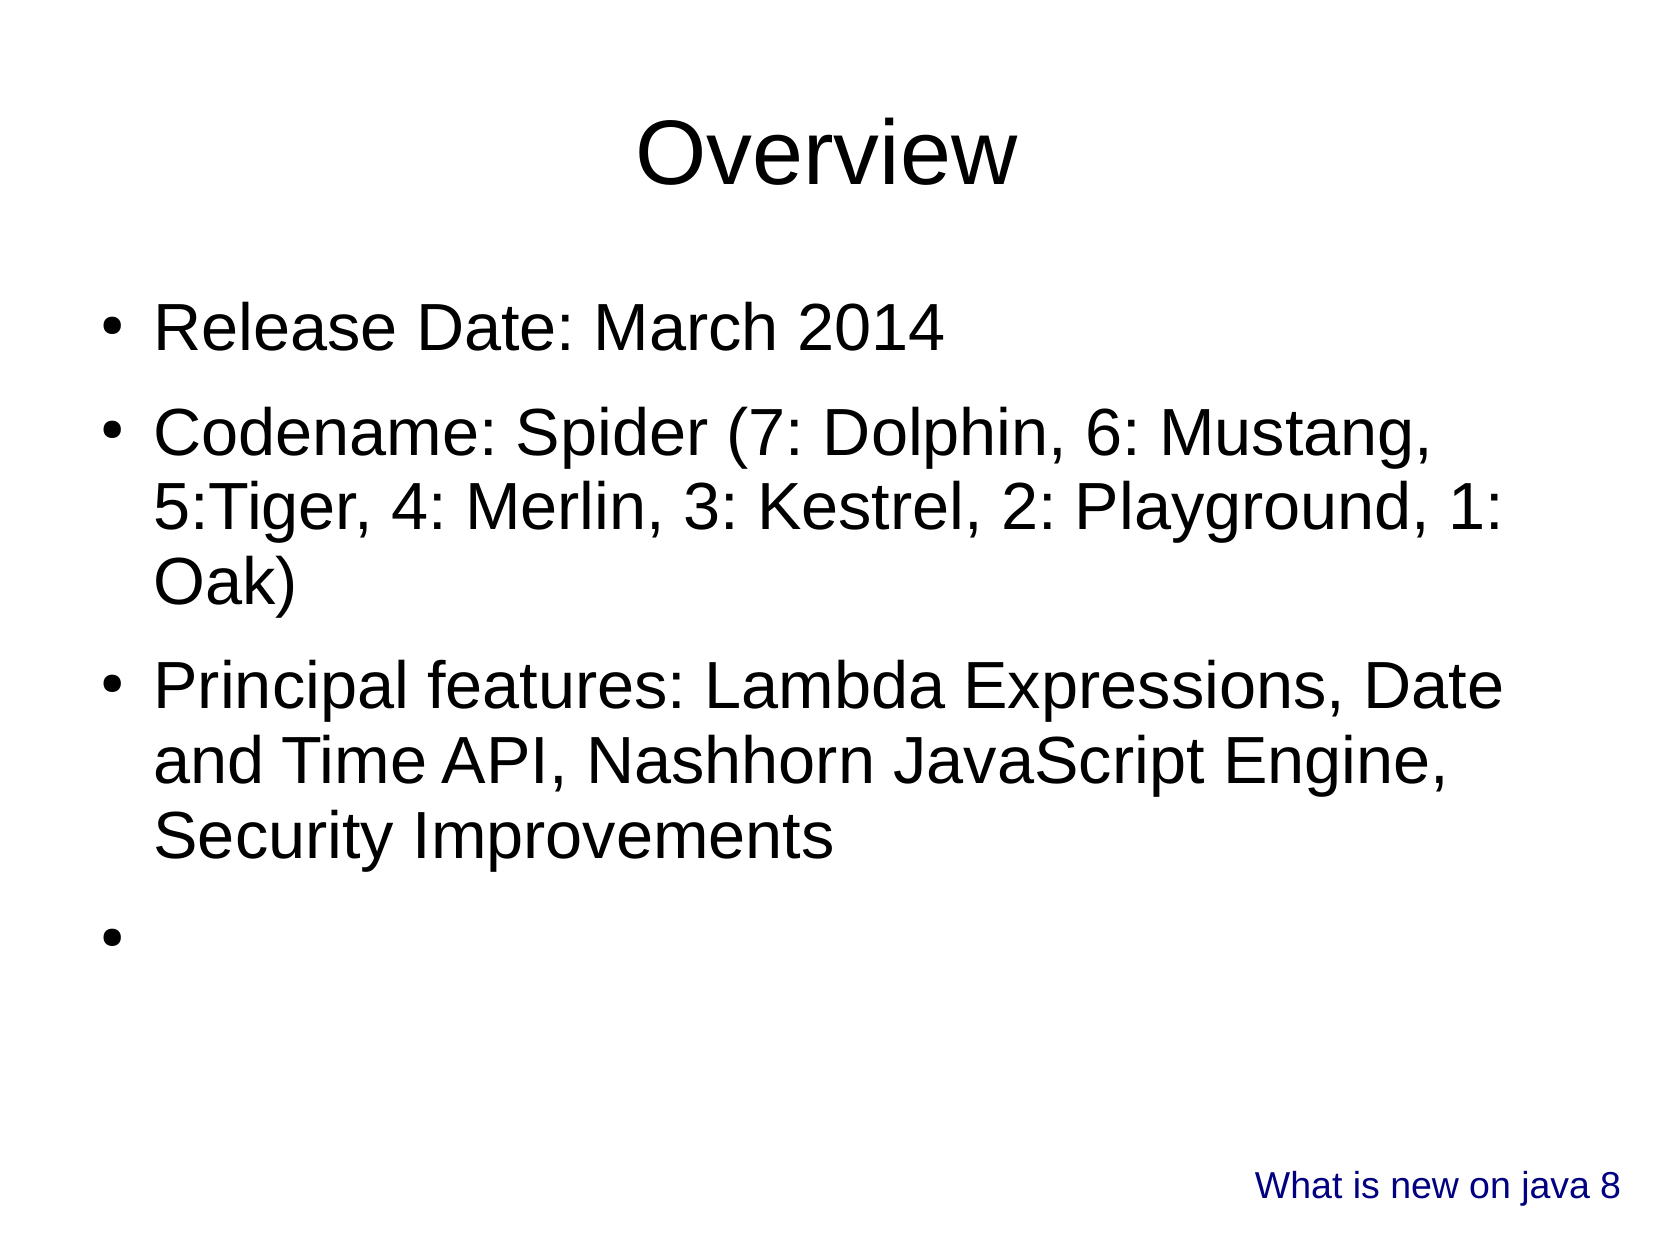

# Overview
Release Date: March 2014
Codename: Spider (7: Dolphin, 6: Mustang, 5:Tiger, 4: Merlin, 3: Kestrel, 2: Playground, 1: Oak)
Principal features: Lambda Expressions, Date and Time API, Nashhorn JavaScript Engine, Security Improvements
What is new on java 8